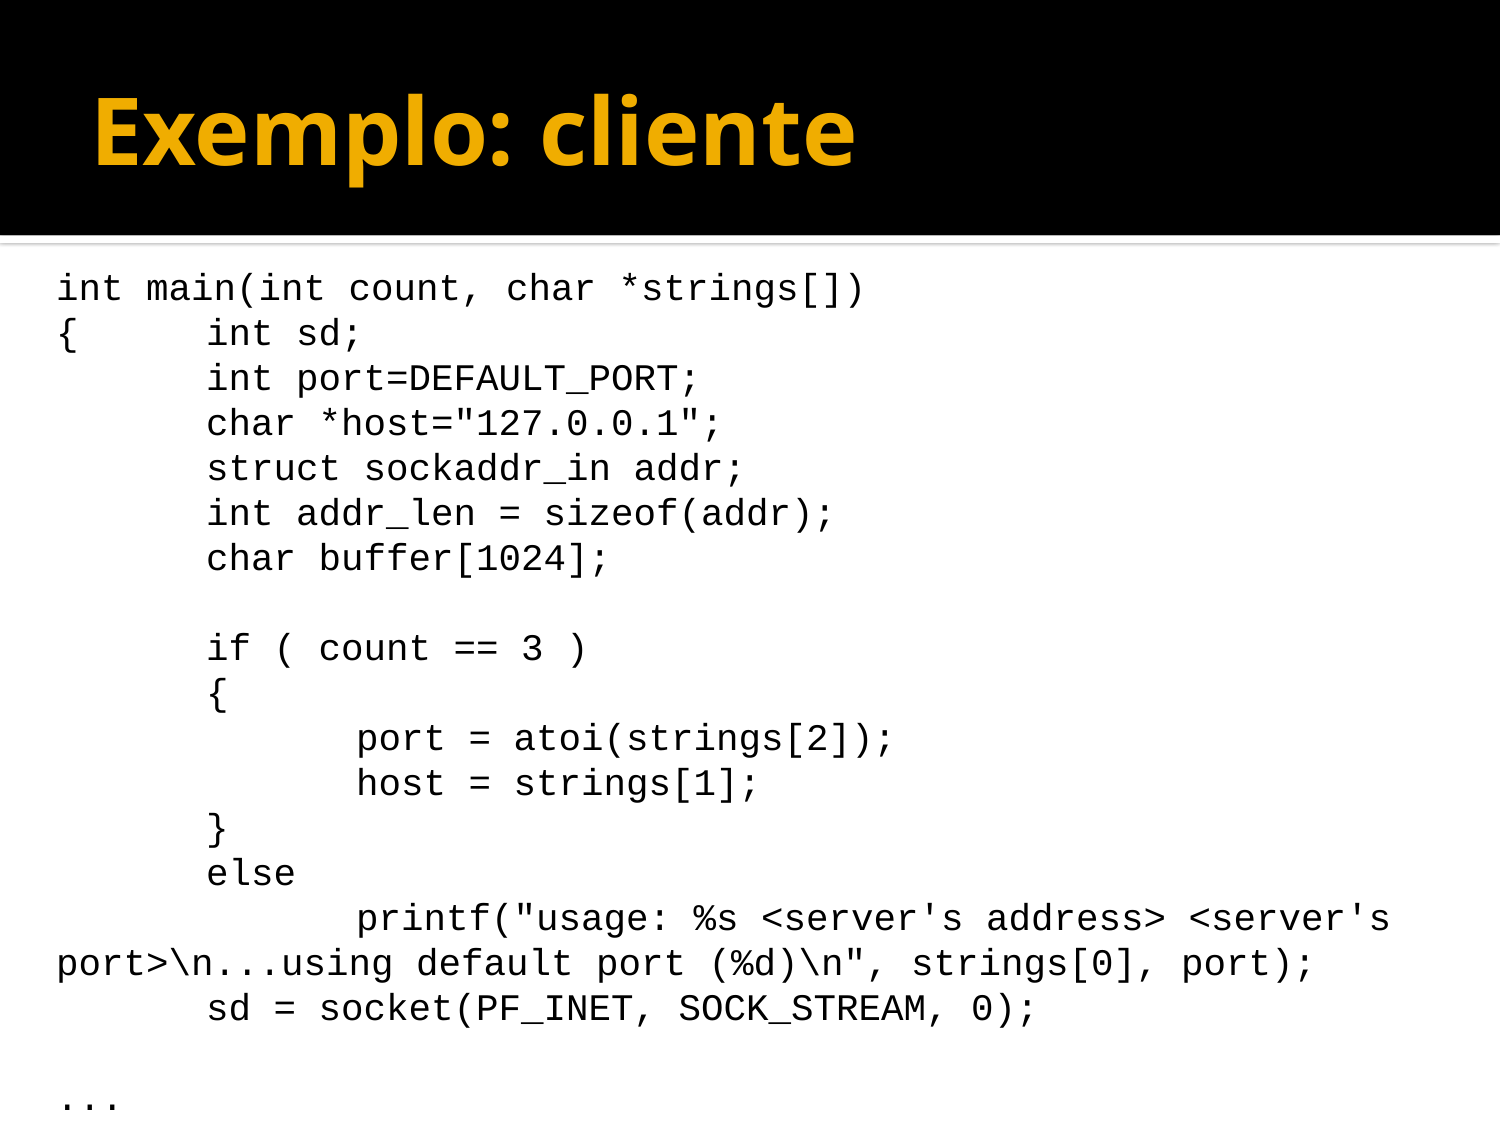

# Exemplo: cliente
int main(int count, char *strings[])
{	int sd;
	int port=DEFAULT_PORT;
	char *host="127.0.0.1";
	struct sockaddr_in addr;
	int addr_len = sizeof(addr);
	char buffer[1024];
	if ( count == 3 )
	{
		port = atoi(strings[2]);
		host = strings[1];
	}
	else
		printf("usage: %s <server's address> <server's port>\n...using default port (%d)\n", strings[0], port);
	sd = socket(PF_INET, SOCK_STREAM, 0);
...